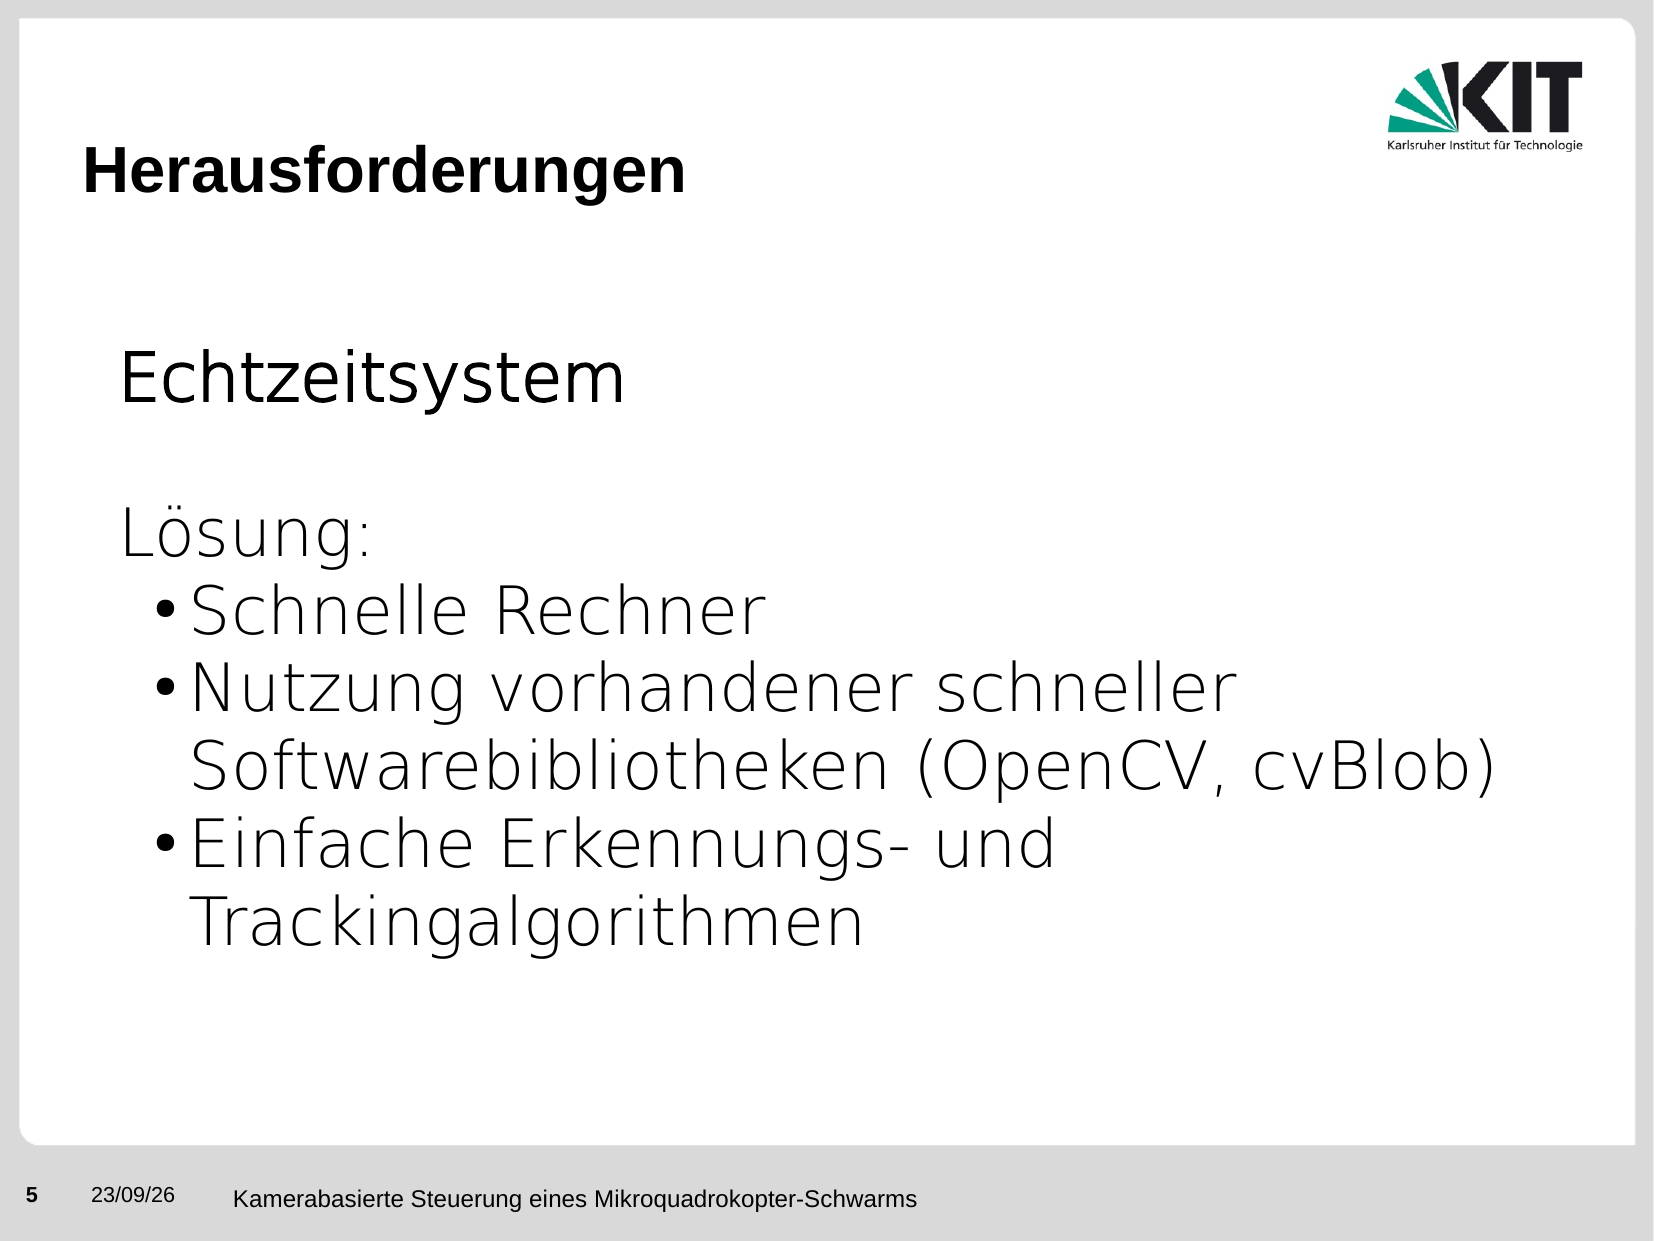

# Herausforderungen
Echtzeitsystem
Lösung:
Schnelle Rechner
Nutzung vorhandener schneller 		Softwarebibliotheken (OpenCV, cvBlob)
Einfache Erkennungs- und Trackingalgorithmen